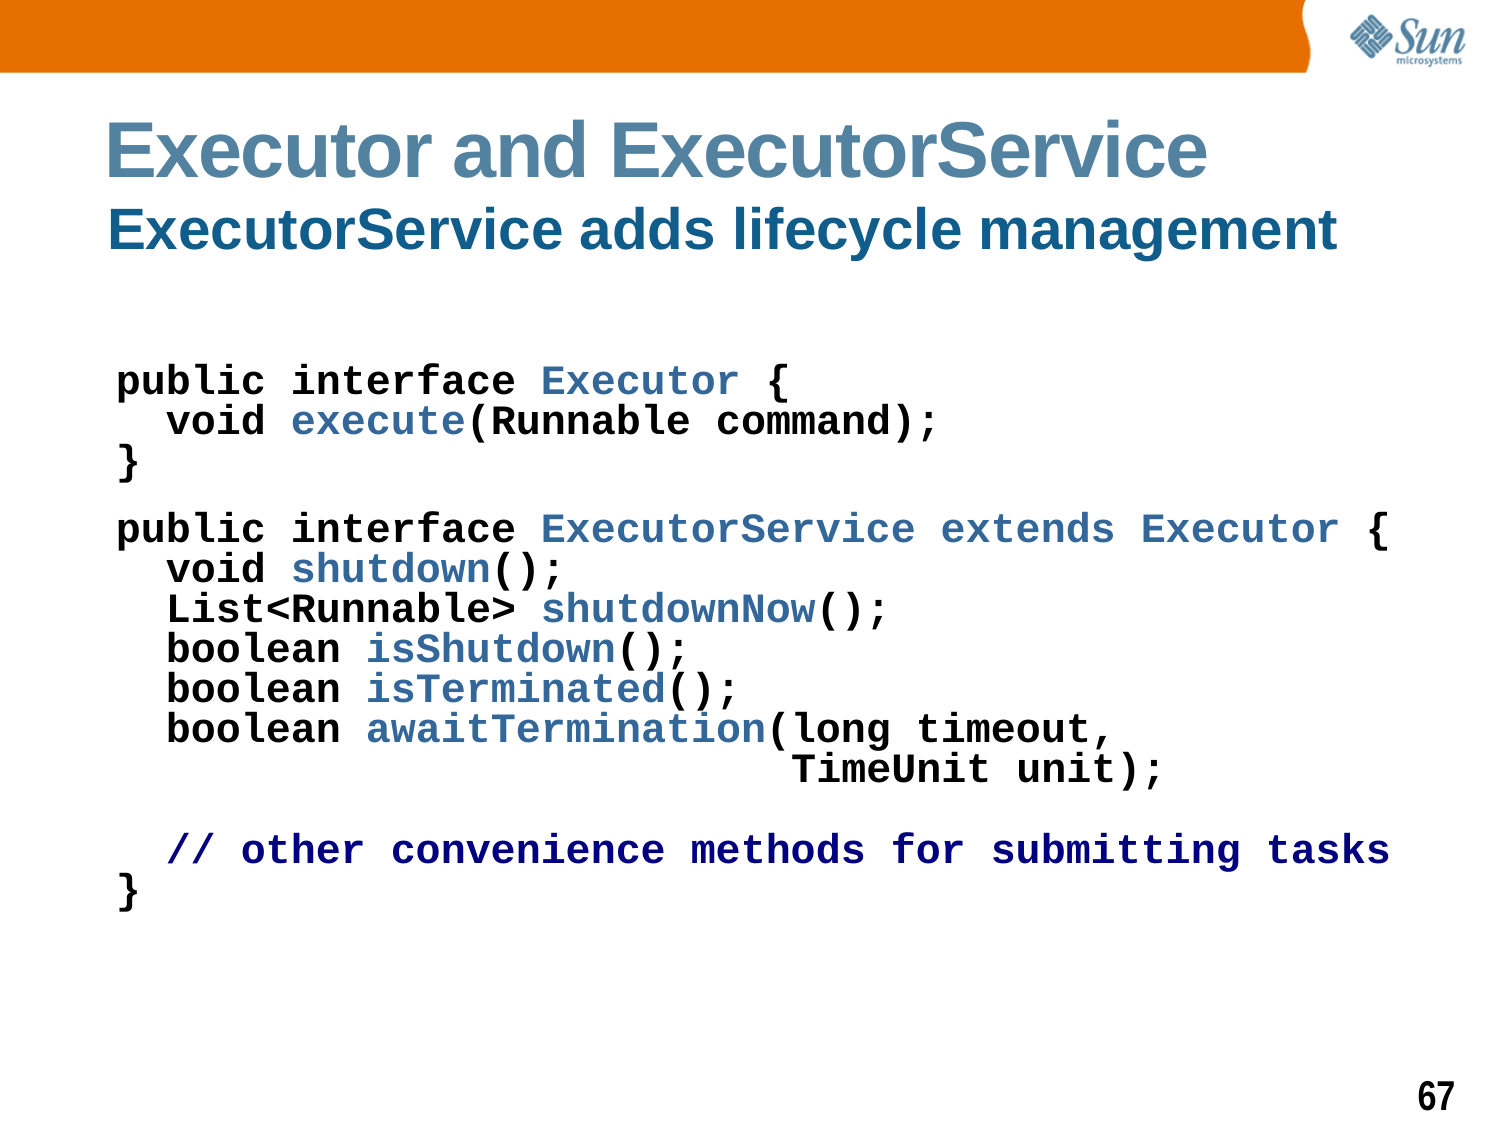

# Executor and ExecutorService
ExecutorService adds lifecycle management
public interface Executor {
 void execute(Runnable command);
}
public interface ExecutorService extends Executor {
 void shutdown();
 List<Runnable> shutdownNow();
 boolean isShutdown();
 boolean isTerminated();
 boolean awaitTermination(long timeout,
 TimeUnit unit);
 // other convenience methods for submitting tasks
}